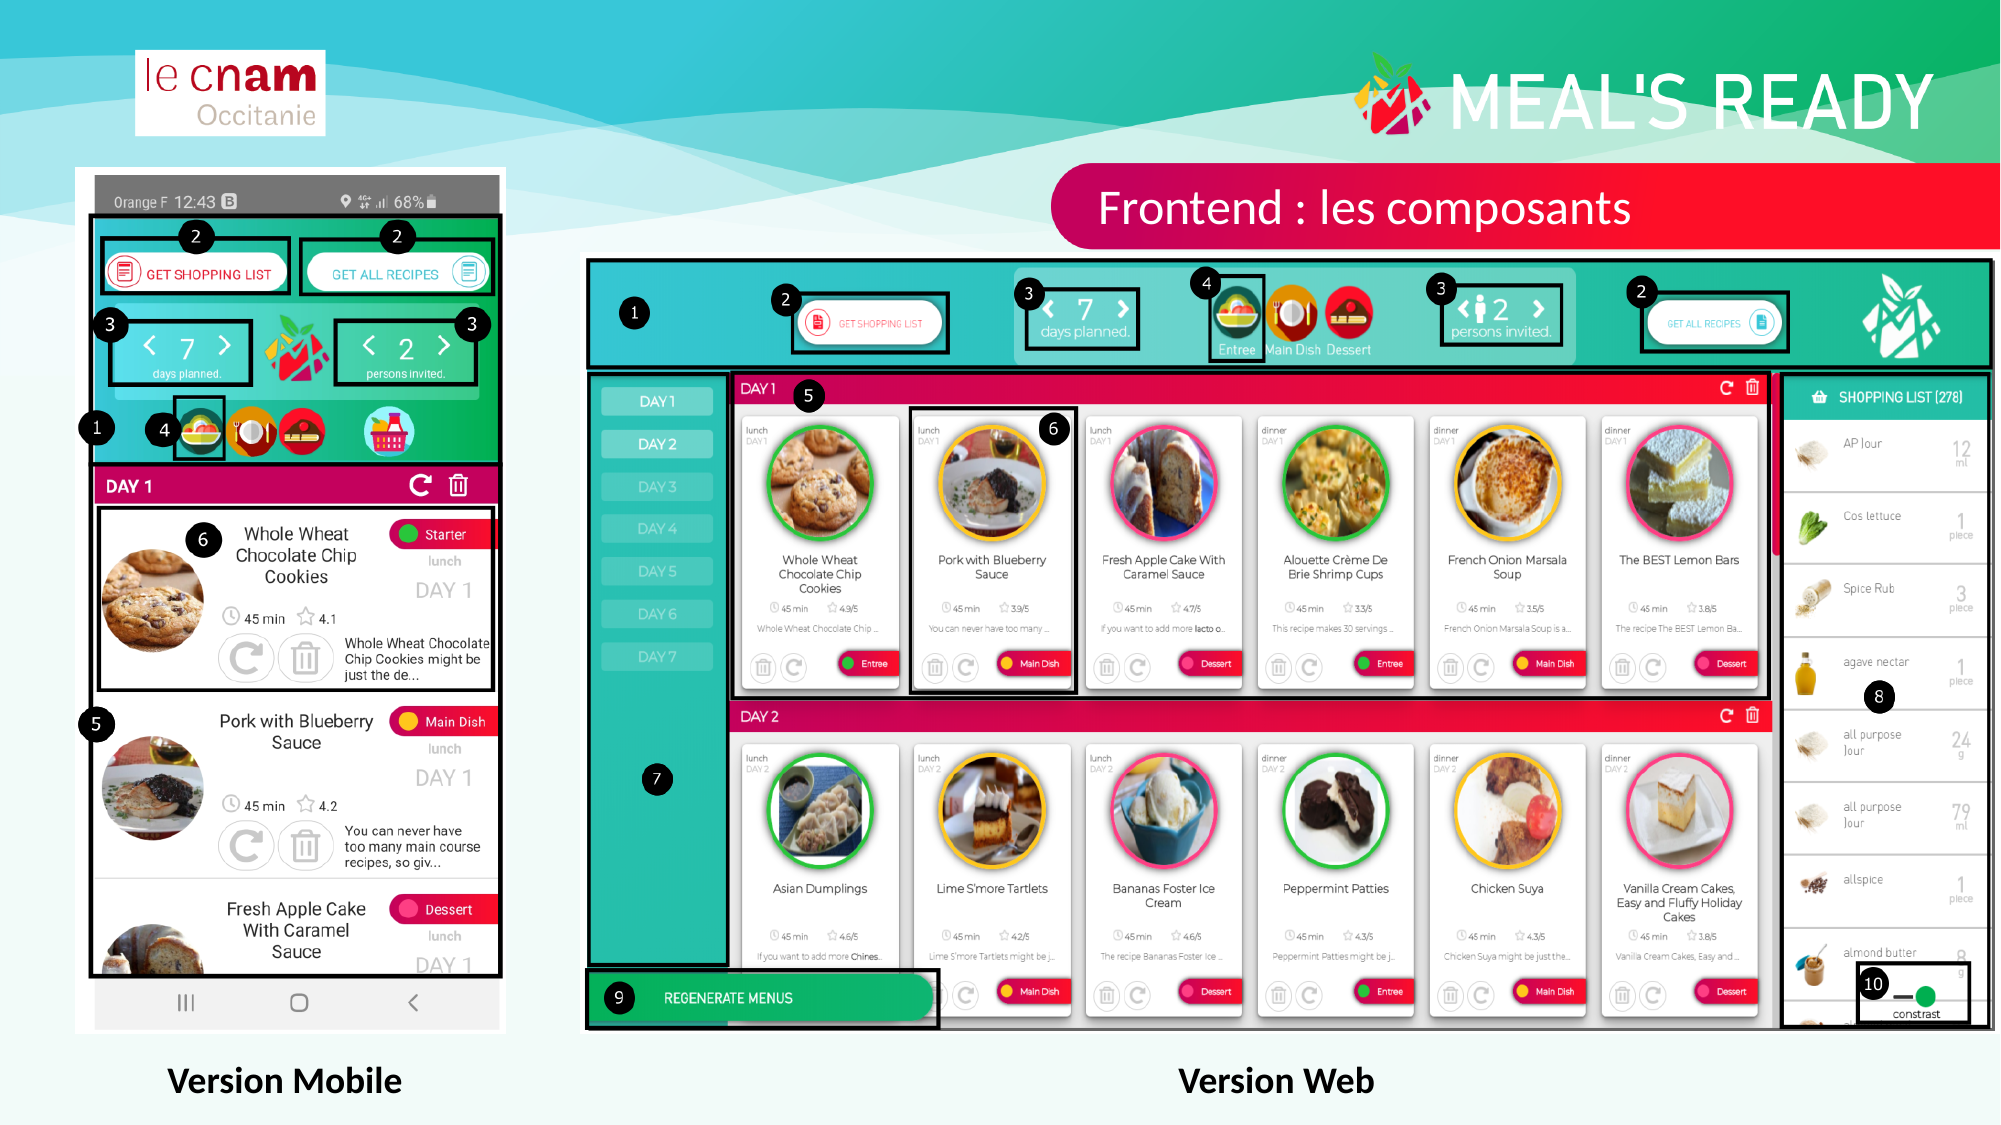

Frontend : les composants
Version Mobile
Version Web